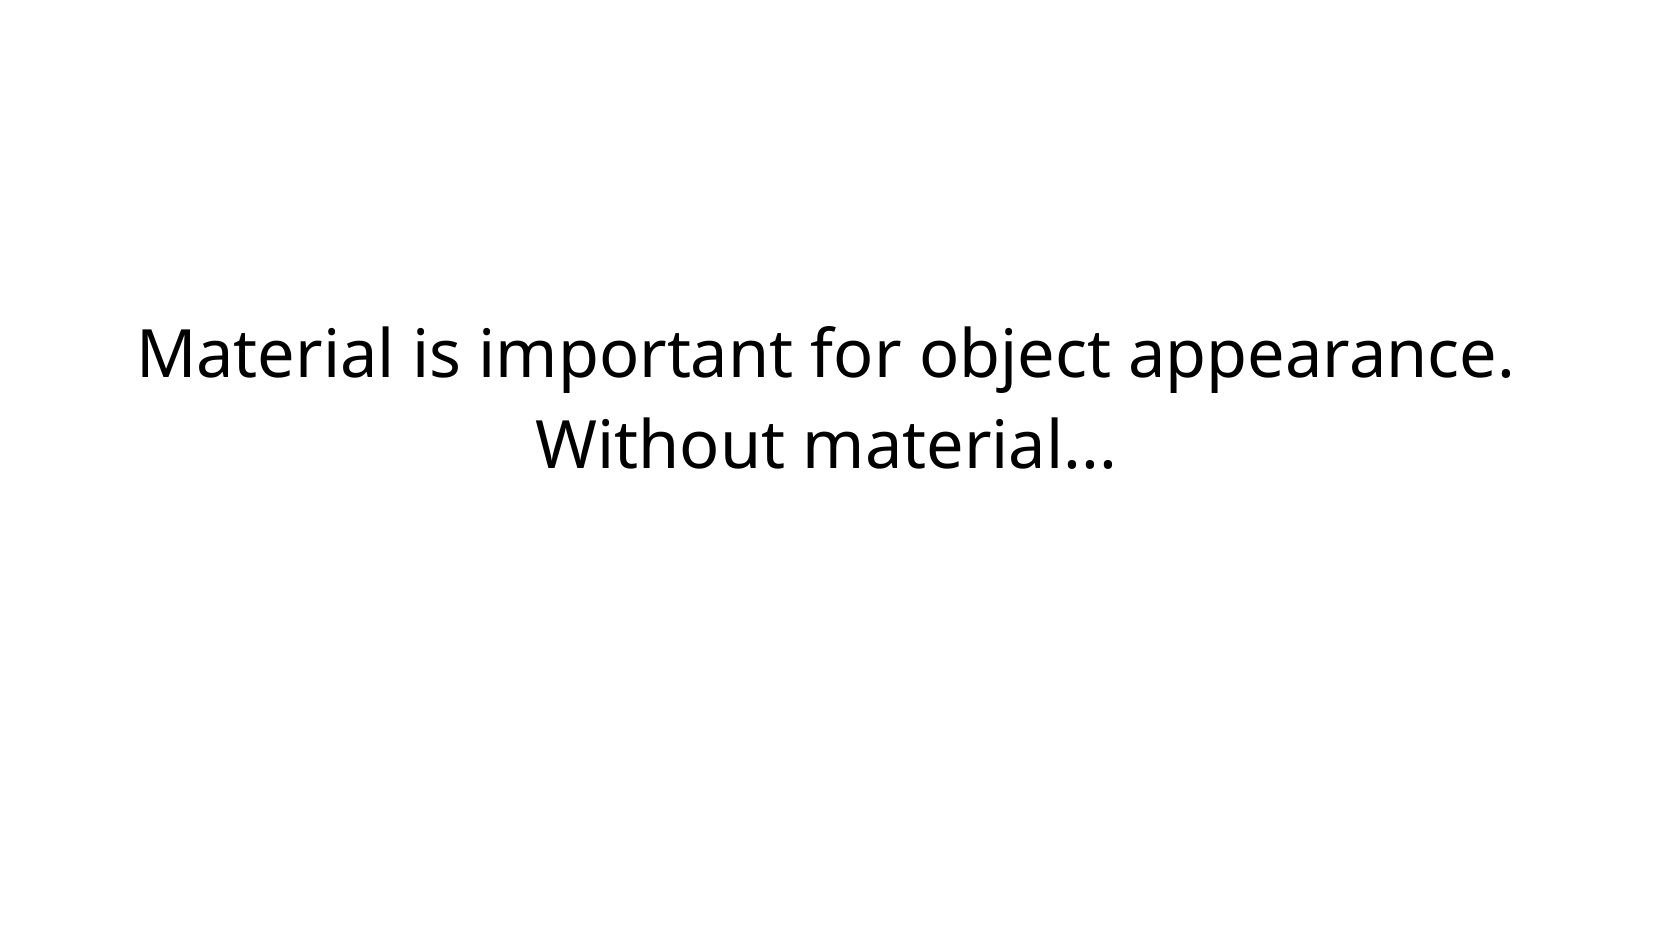

# Material is important for object appearance.
Without material...